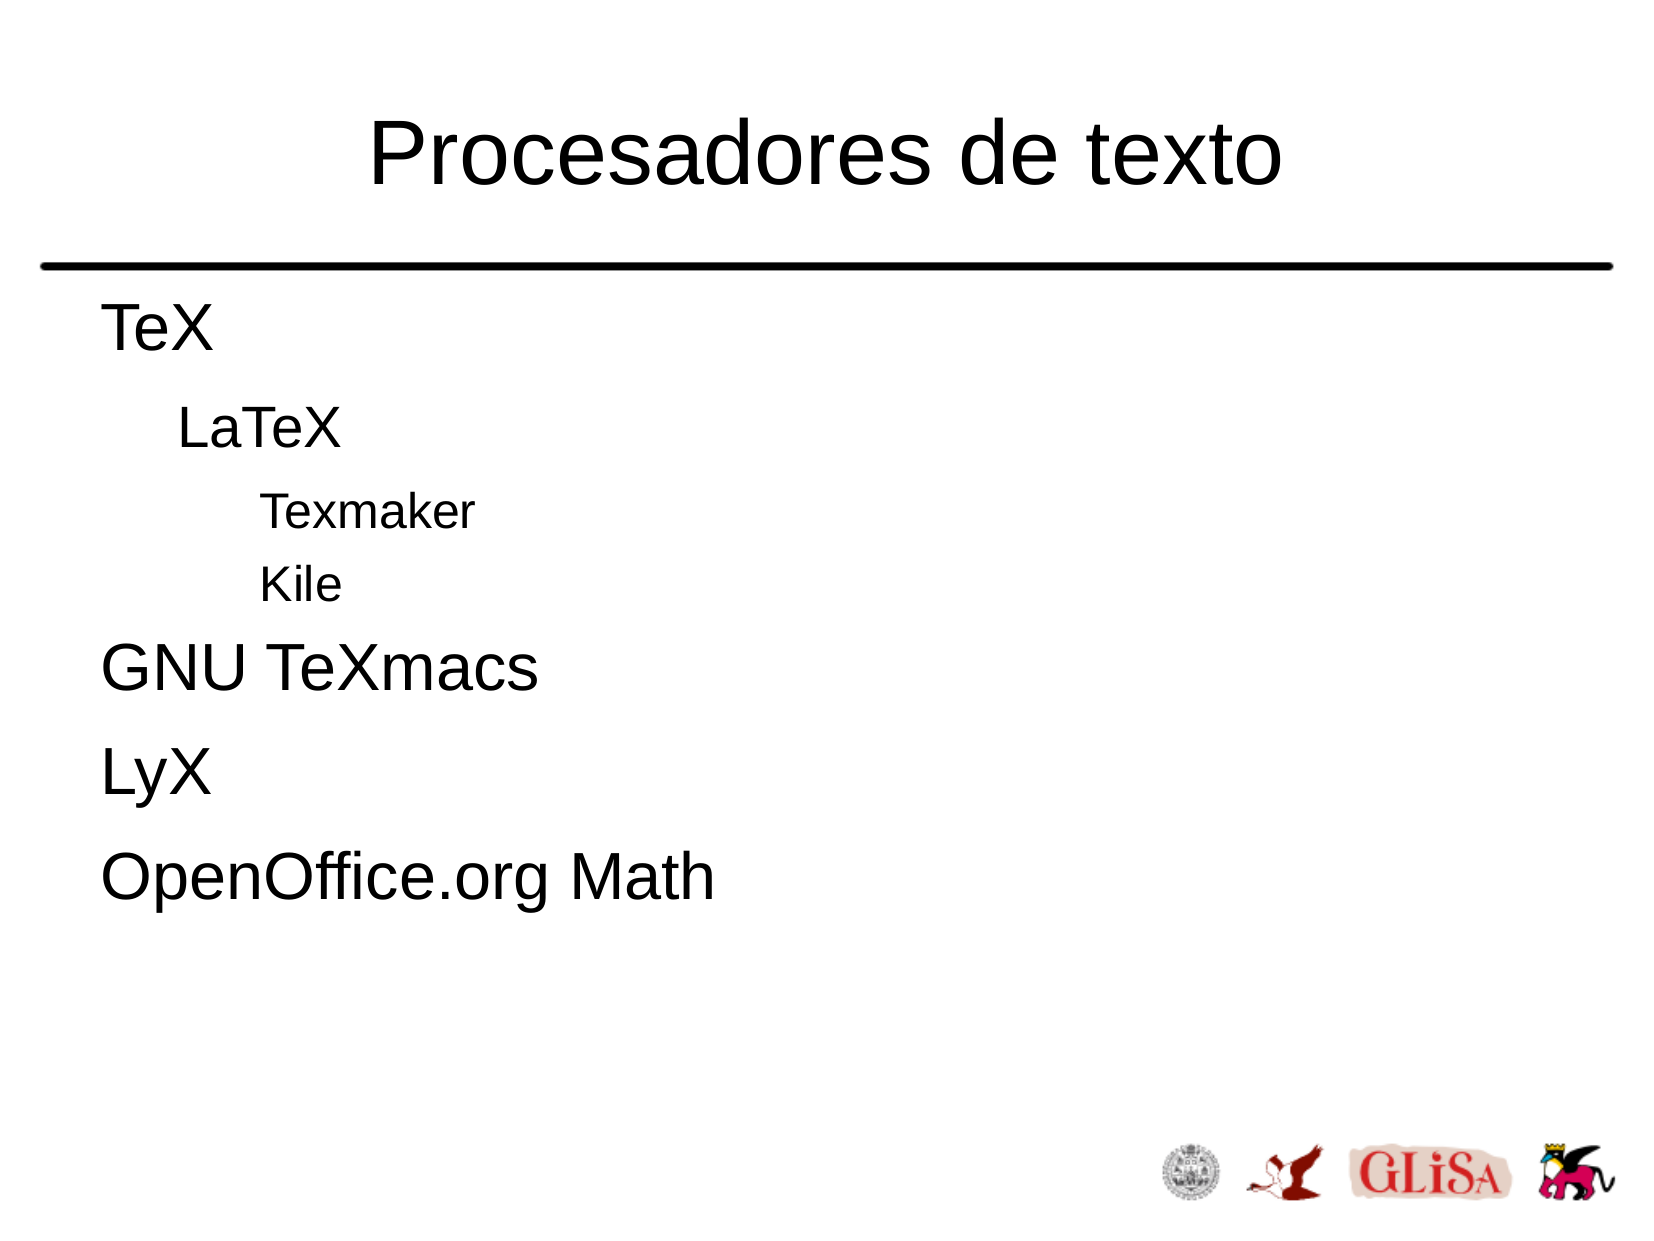

# Procesadores de texto
TeX
LaTeX
Texmaker
Kile
GNU TeXmacs
LyX
OpenOffice.org Math